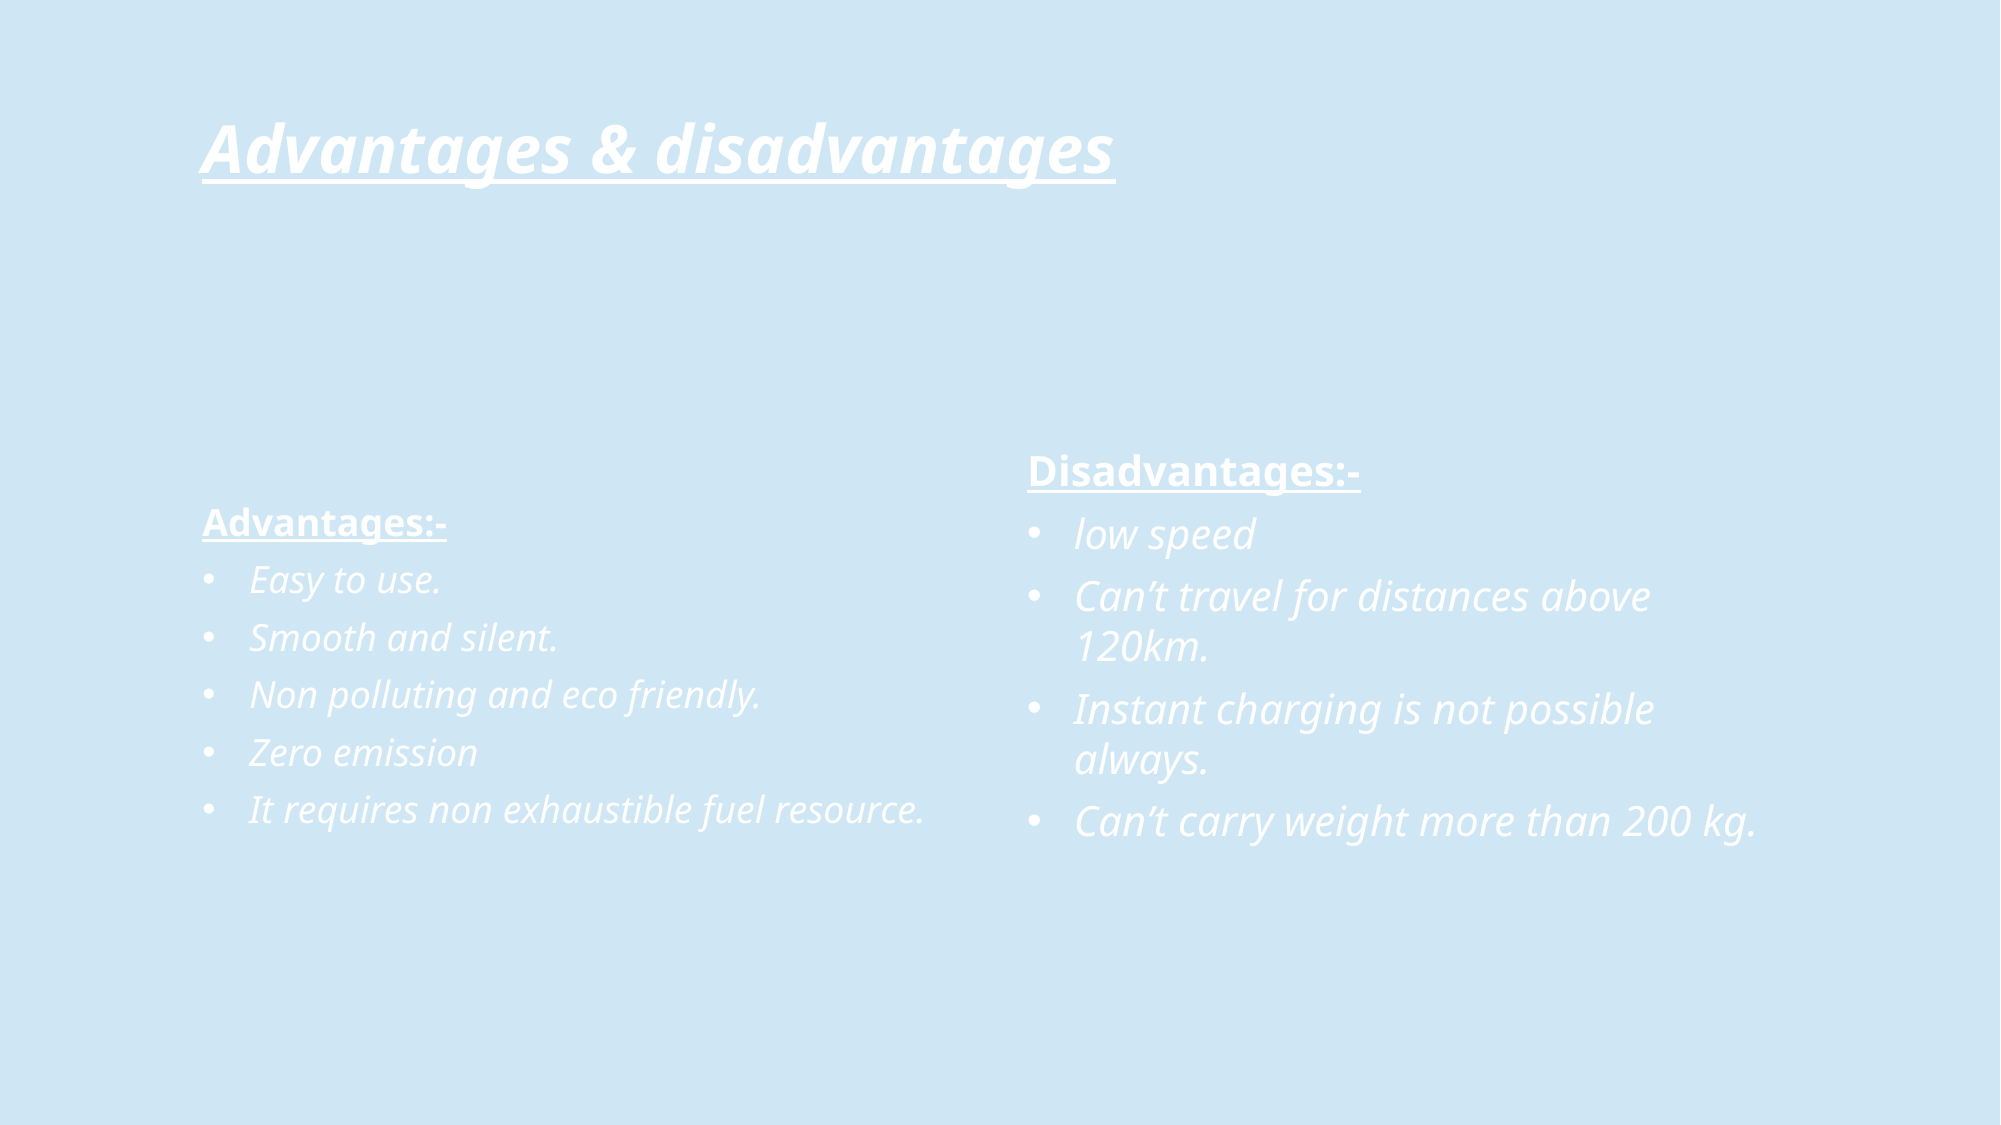

# Advantages & disadvantages
Advantages:-
Easy to use.
Smooth and silent.
Non polluting and eco friendly.
Zero emission
It requires non exhaustible fuel resource.
Disadvantages:-
low speed
Can’t travel for distances above 120km.
Instant charging is not possible always.
Can’t carry weight more than 200 kg.